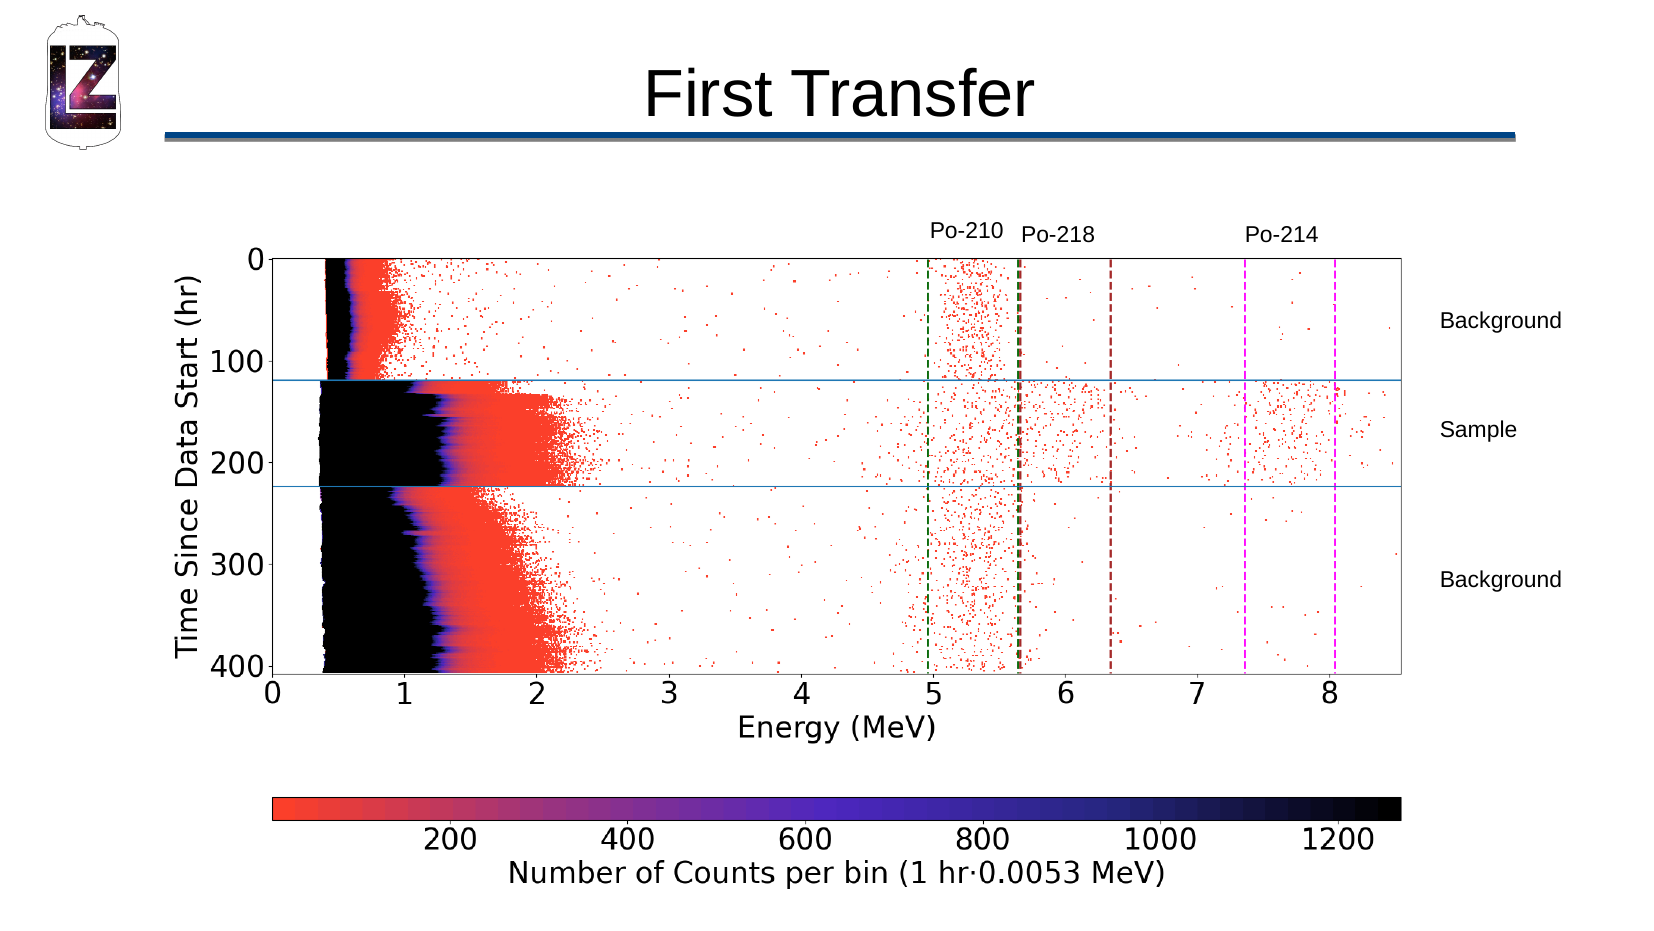

# First Transfer
Po-210
Po-218
Po-214
Background
Sample
Background